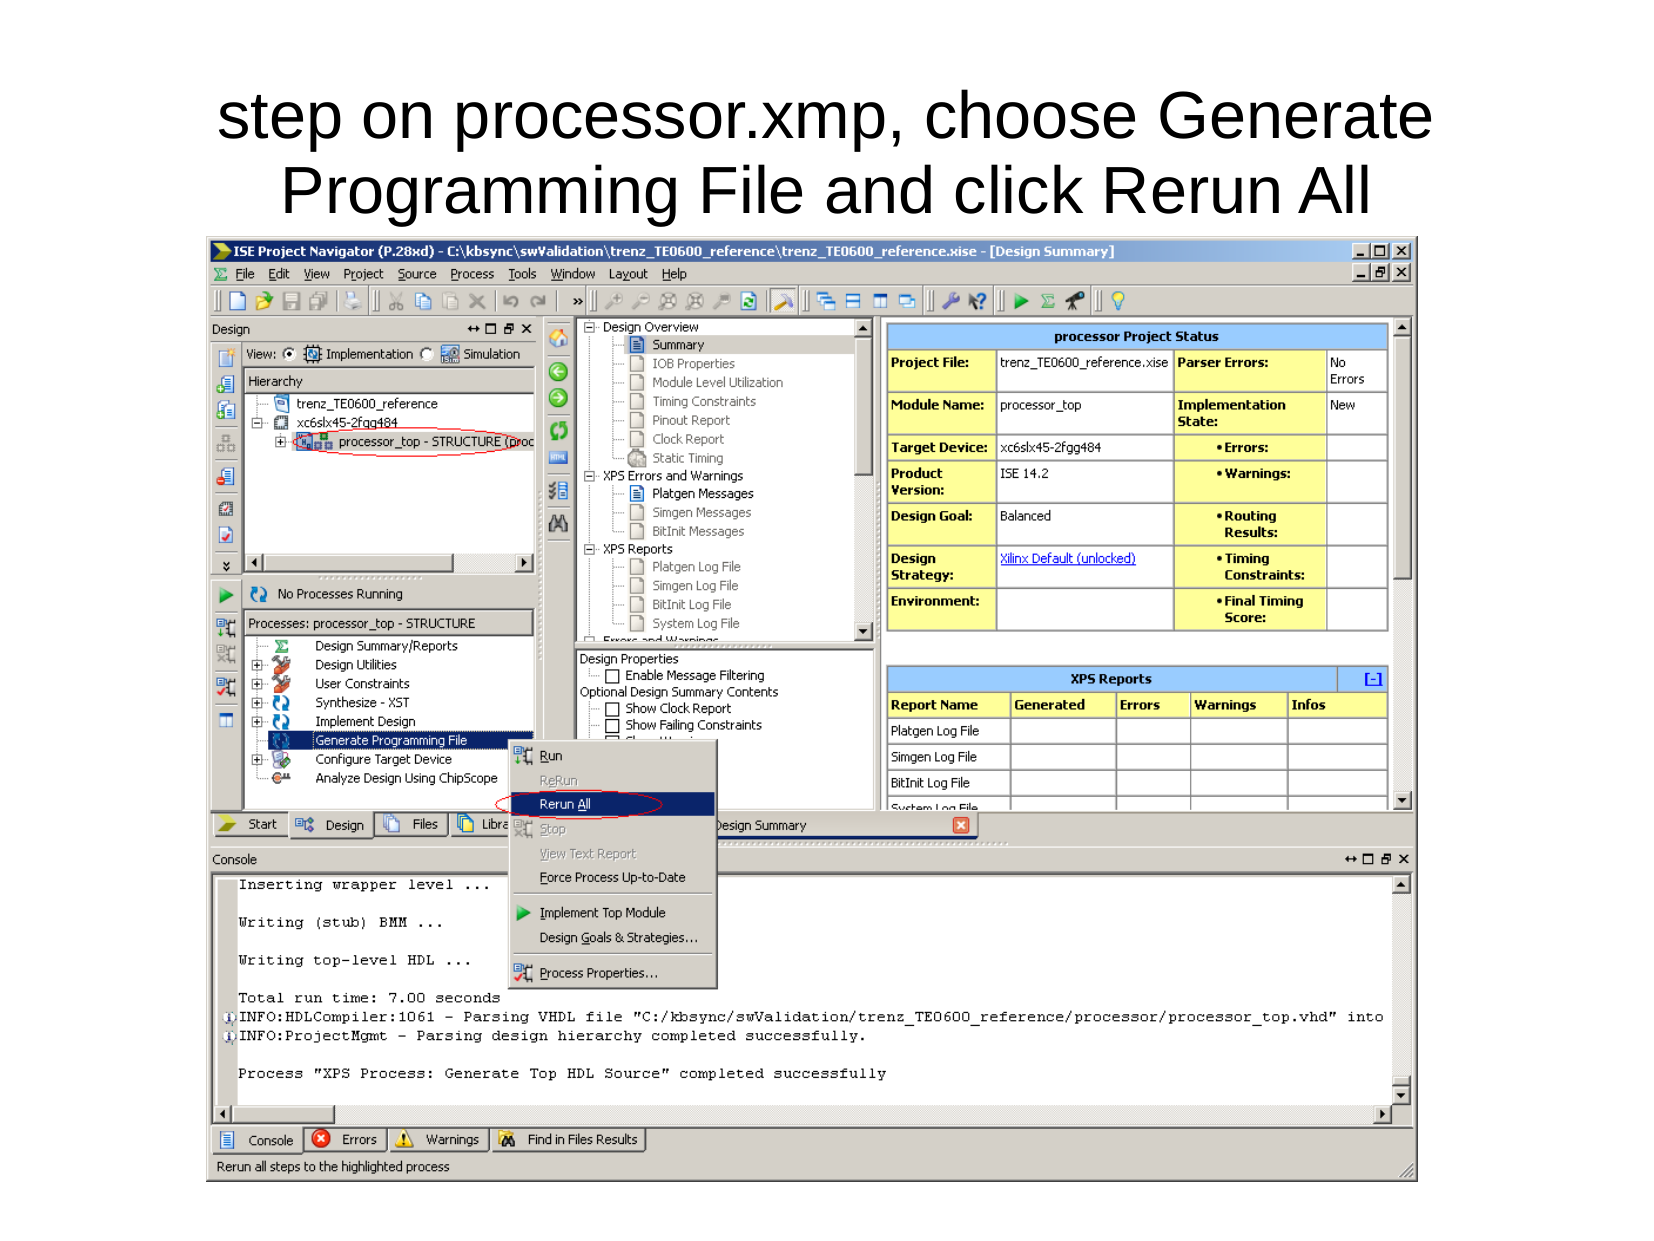

# step on processor.xmp, choose Generate Programming File and click Rerun All